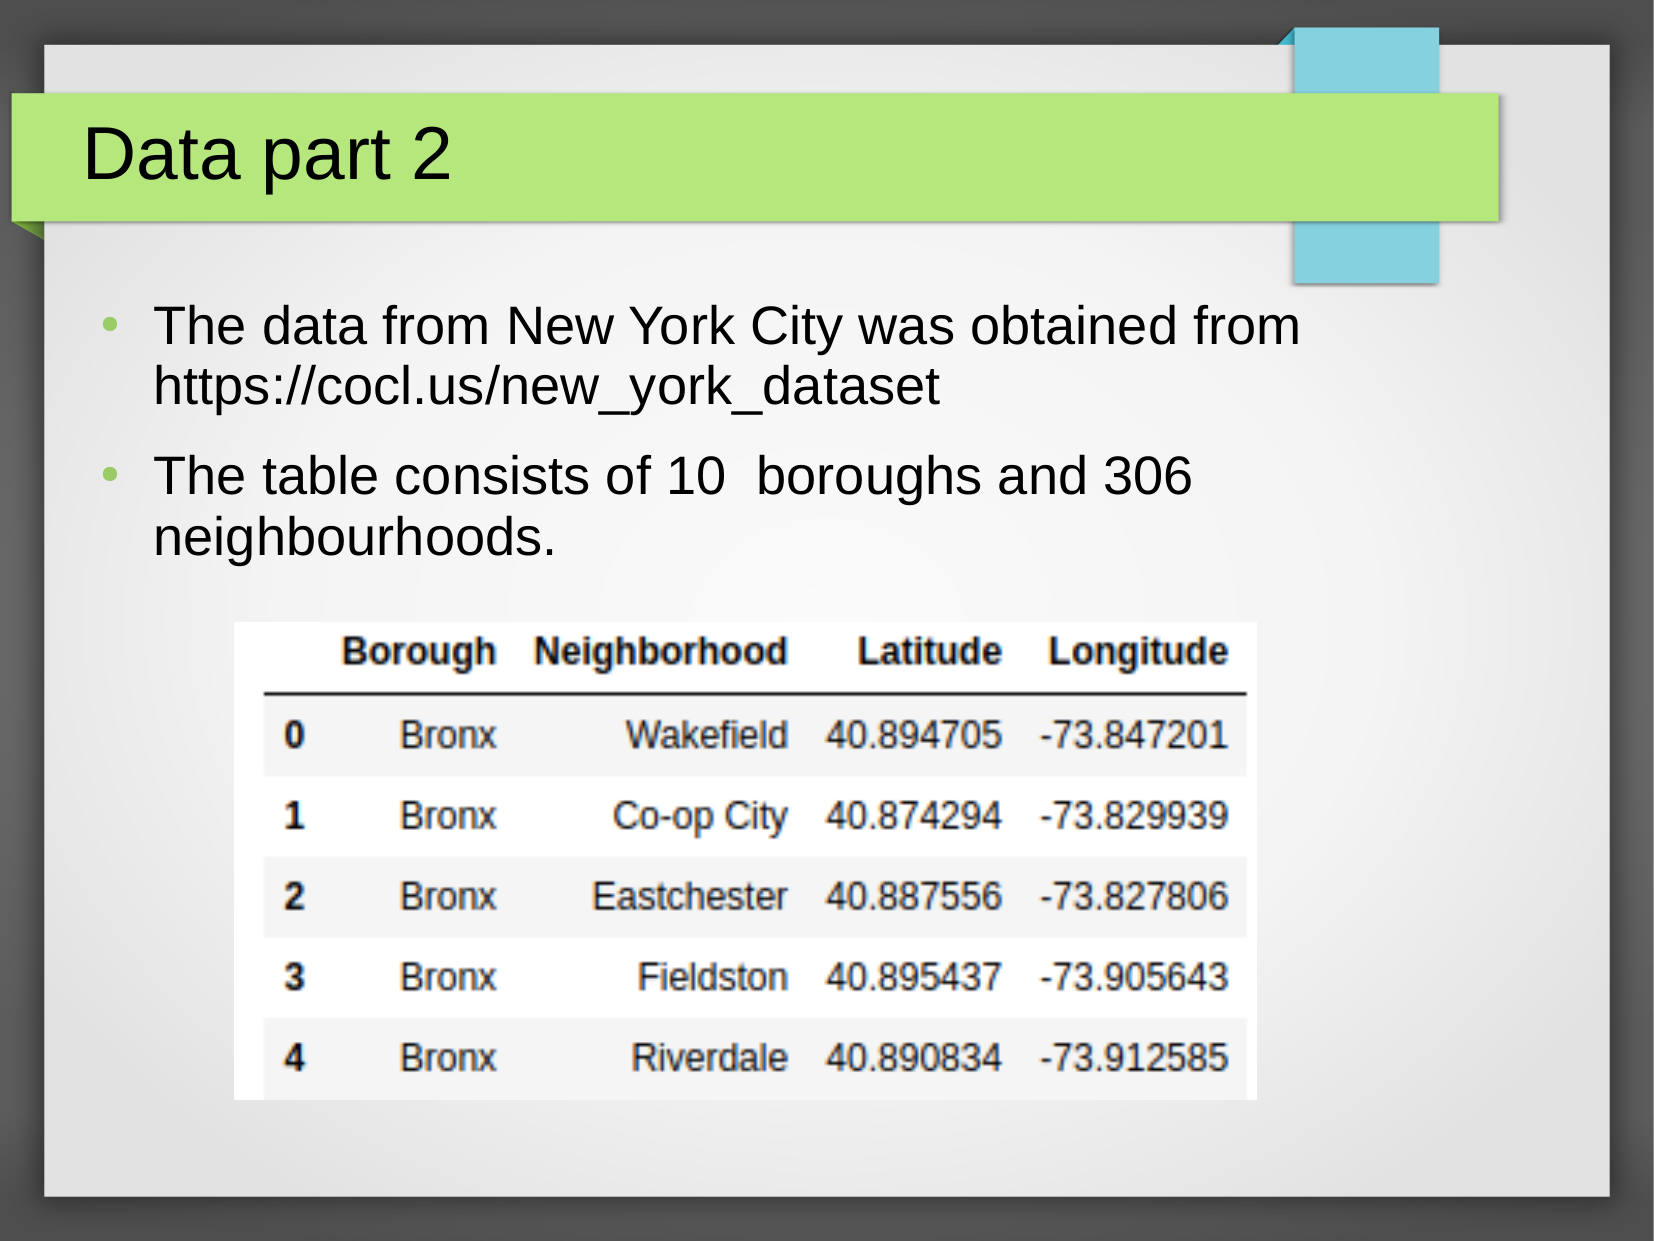

# Data part 2
The data from New York City was obtained from https://cocl.us/new_york_dataset
The table consists of 10 boroughs and 306 neighbourhoods.